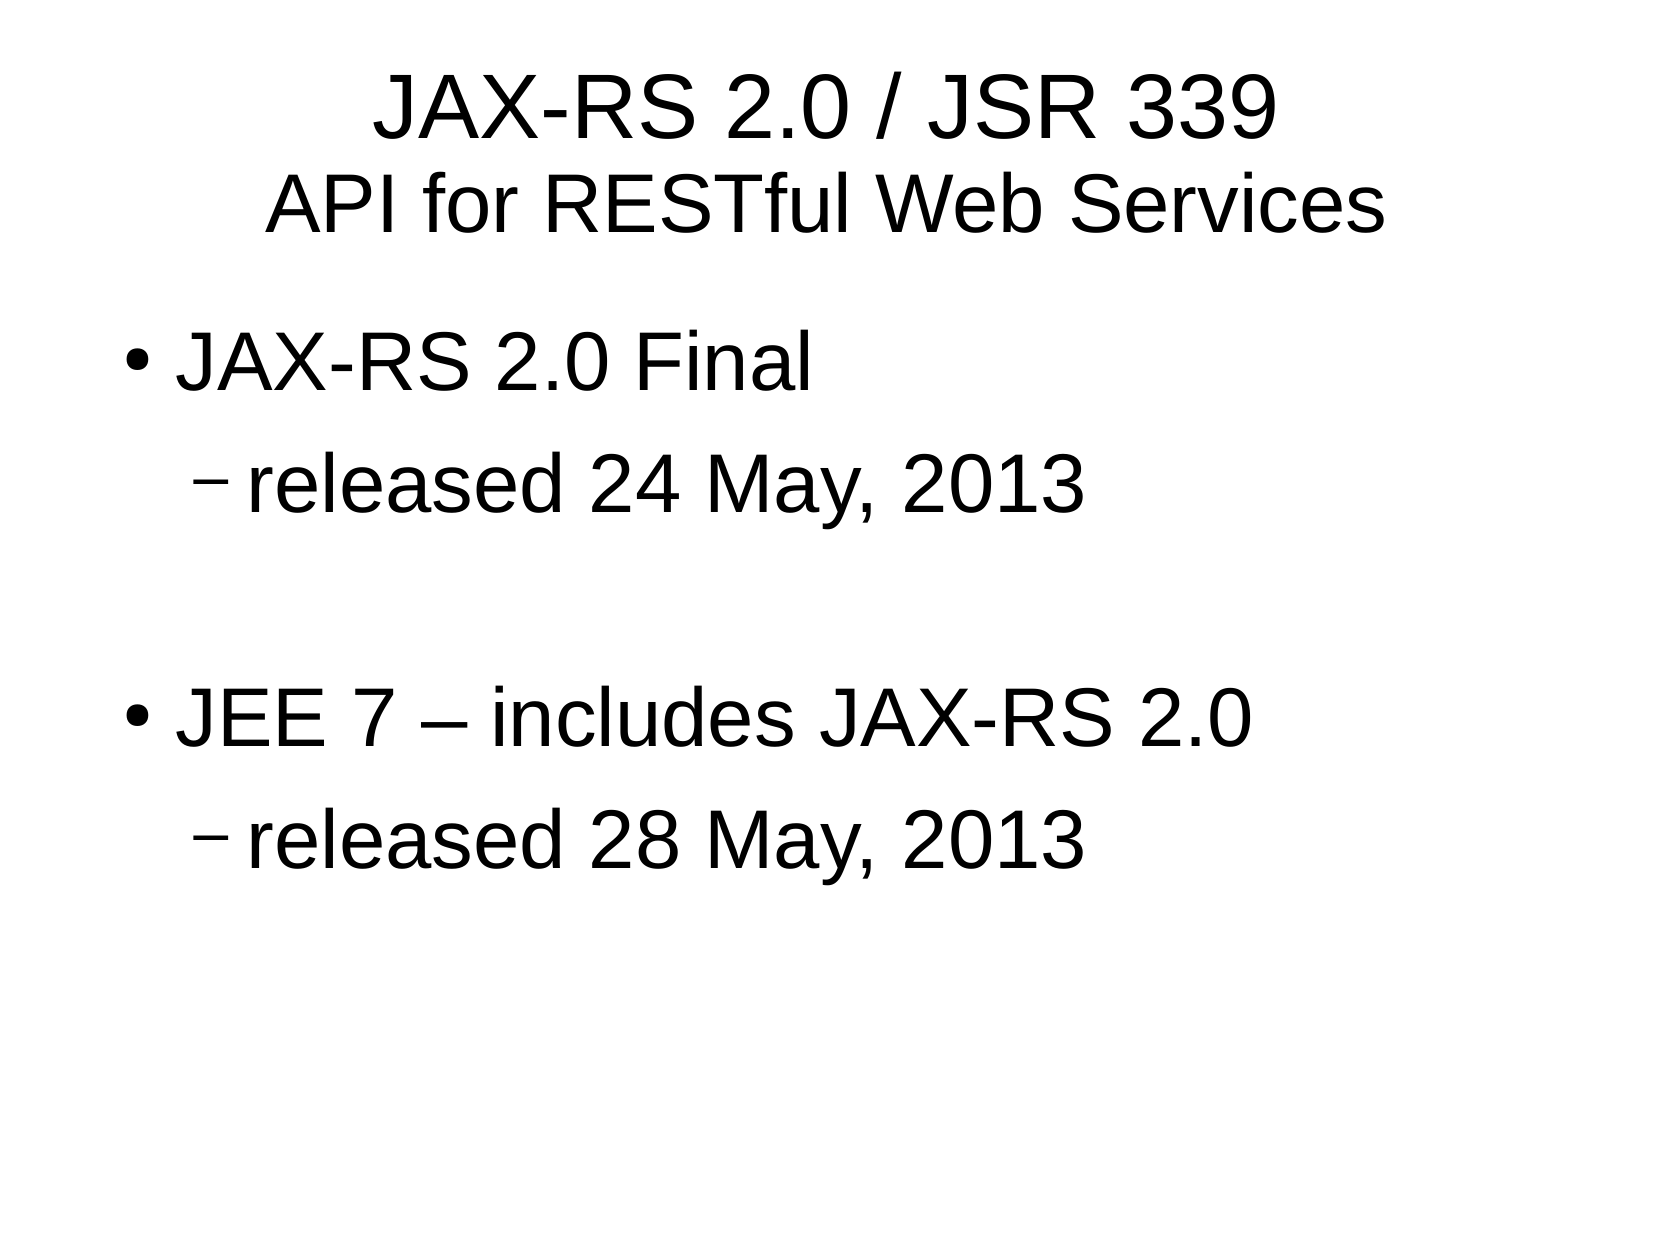

# JAX-RS 2.0 / JSR 339 API for RESTful Web Services
JAX-RS 2.0 Final
released 24 May, 2013
JEE 7 – includes JAX-RS 2.0
released 28 May, 2013